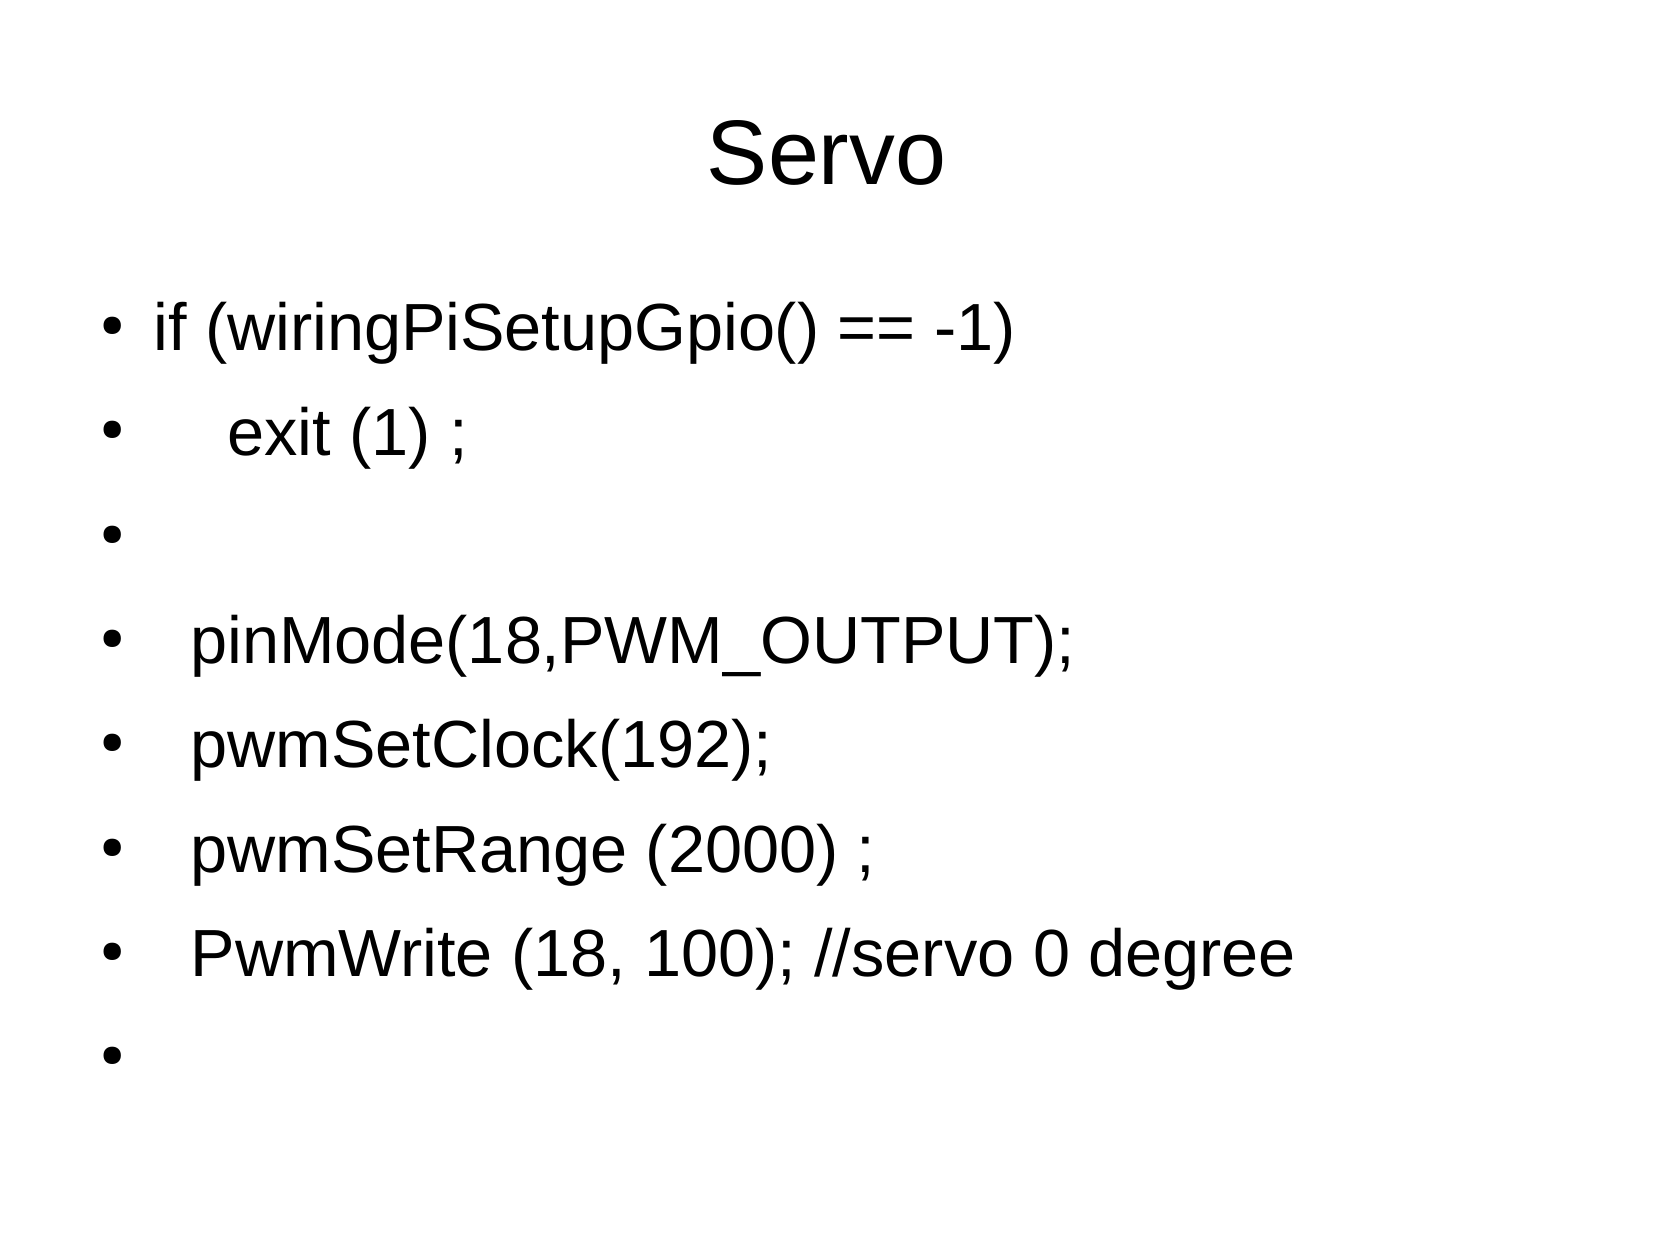

# Servo
if (wiringPiSetupGpio() == -1)
 exit (1) ;
 pinMode(18,PWM_OUTPUT);
 pwmSetClock(192);
 pwmSetRange (2000) ;
 PwmWrite (18, 100); //servo 0 degree